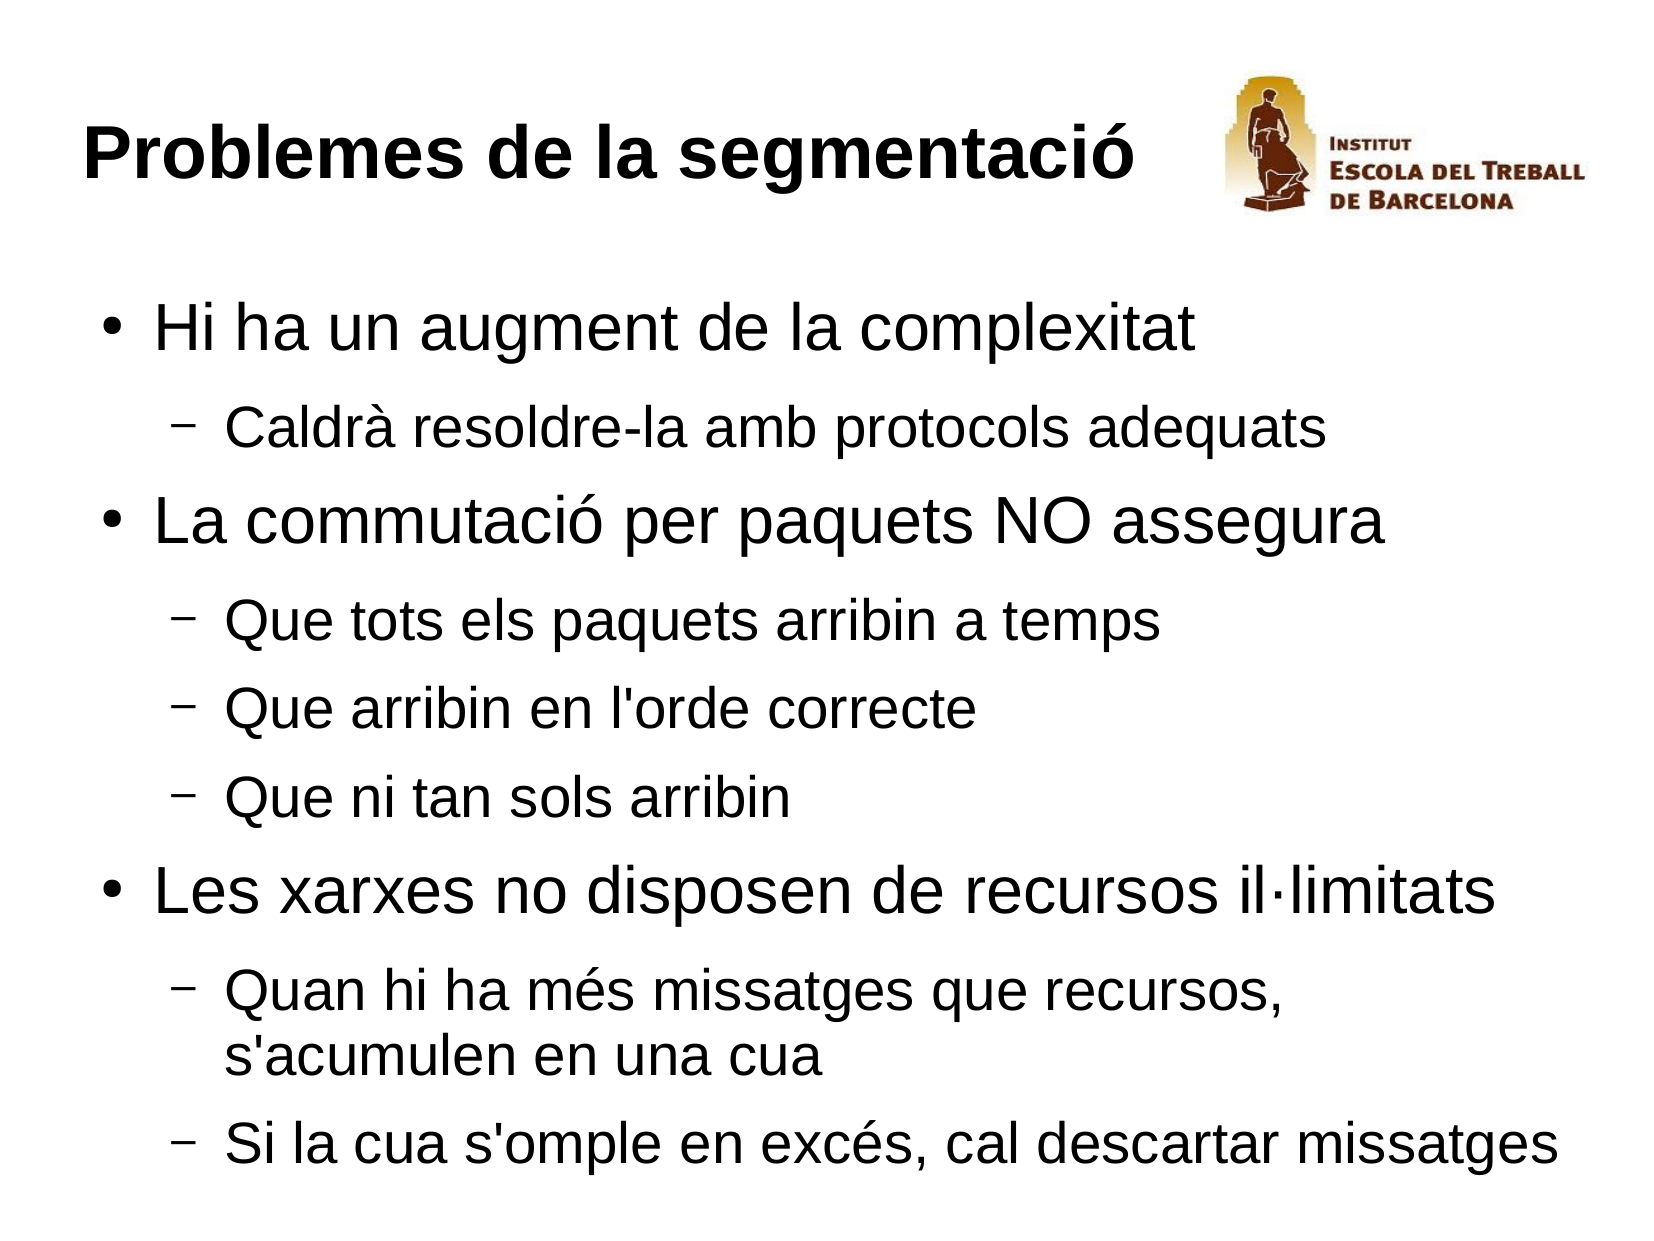

# Problemes de la segmentació
Hi ha un augment de la complexitat
Caldrà resoldre-la amb protocols adequats
La commutació per paquets NO assegura
Que tots els paquets arribin a temps
Que arribin en l'orde correcte
Que ni tan sols arribin
Les xarxes no disposen de recursos il·limitats
Quan hi ha més missatges que recursos, s'acumulen en una cua
Si la cua s'omple en excés, cal descartar missatges